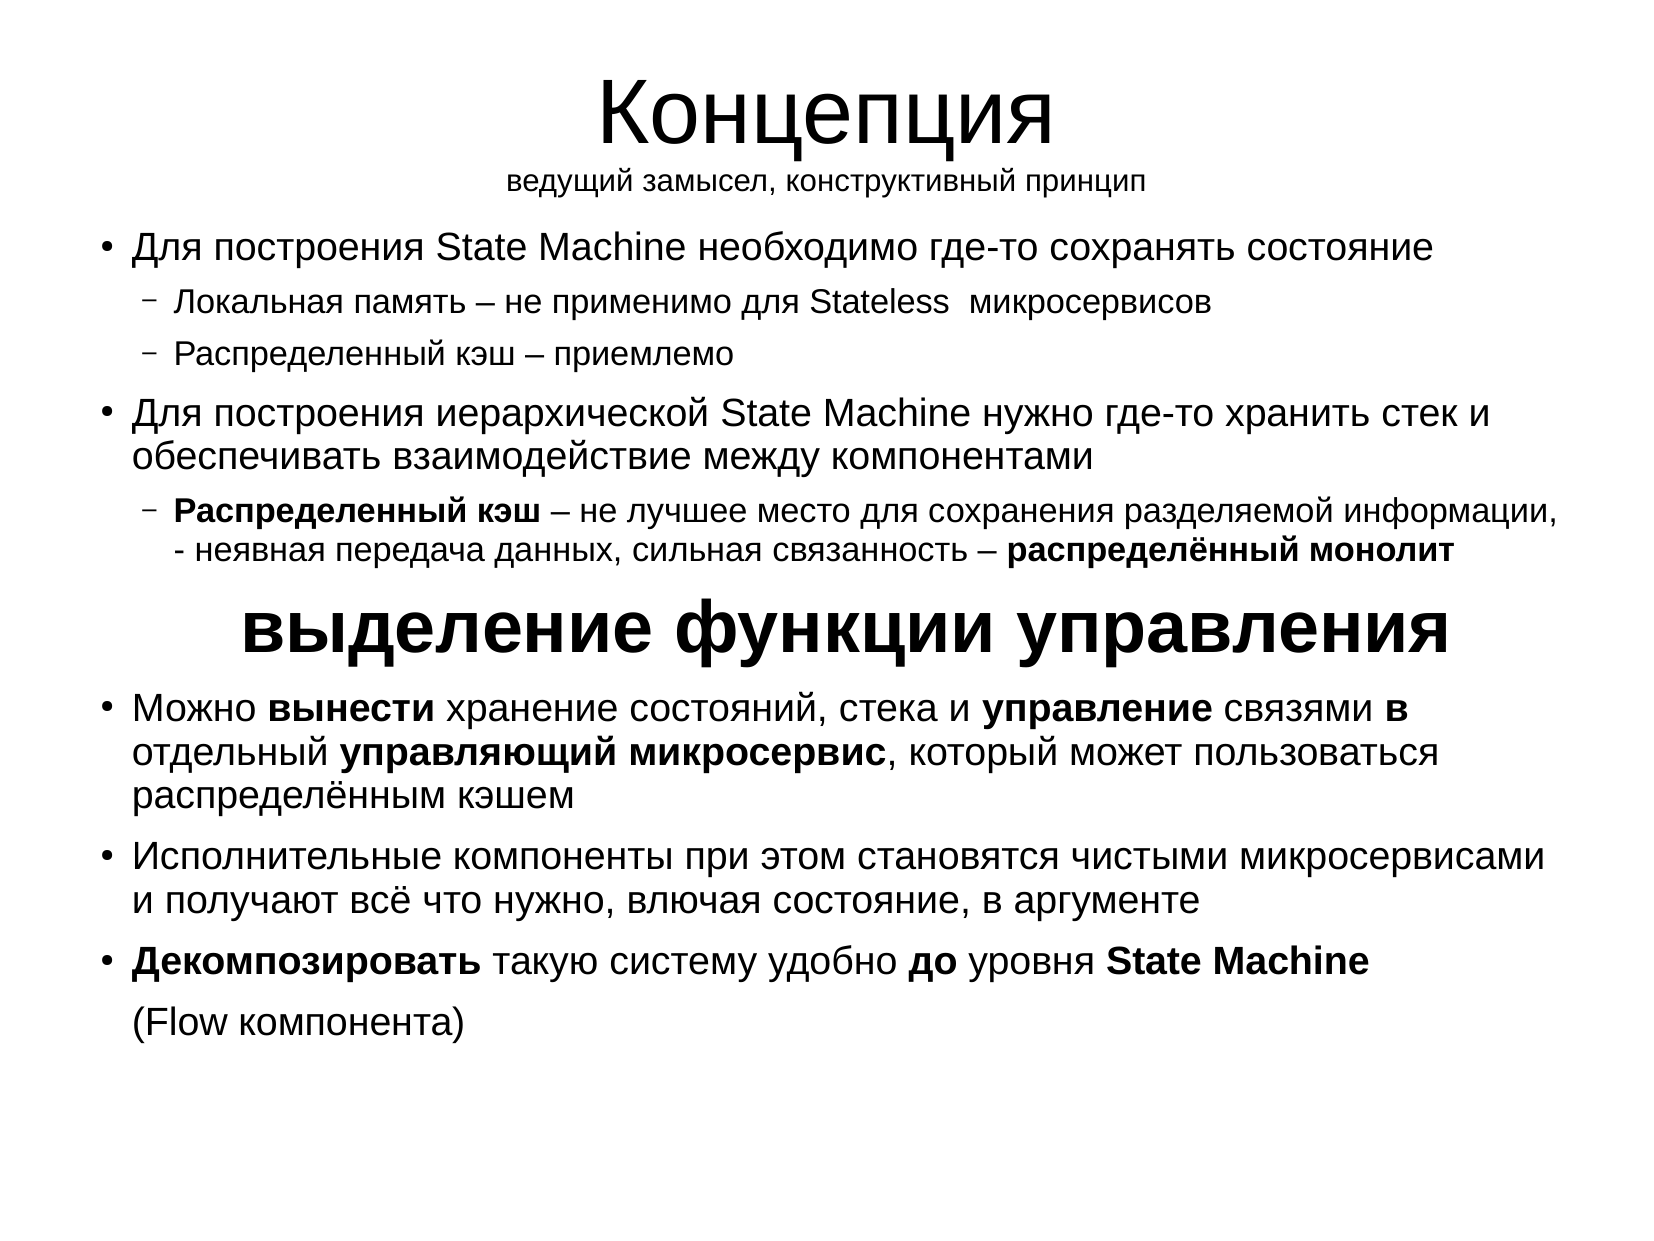

# Концепция ведущий замысел, конструктивный принцип
Для построения State Machine необходимо где-то сохранять состояние
Локальная память – не применимо для Stateless микросервисов
Распределенный кэш – приемлемо
Для построения иерархической State Machine нужно где-то хранить стек и обеспечивать взаимодействие между компонентами
Распределенный кэш – не лучшее место для сохранения разделяемой информации, - неявная передача данных, сильная связанность – распределённый монолит
выделение функции управления
Можно вынести хранение состояний, стека и управление связями в отдельный управляющий микросервис, который может пользоваться распределённым кэшем
Исполнительные компоненты при этом становятся чистыми микросервисами и получают всё что нужно, влючая состояние, в аргументе
Декомпозировать такую систему удобно до уровня State Machine
(Flow компонента)